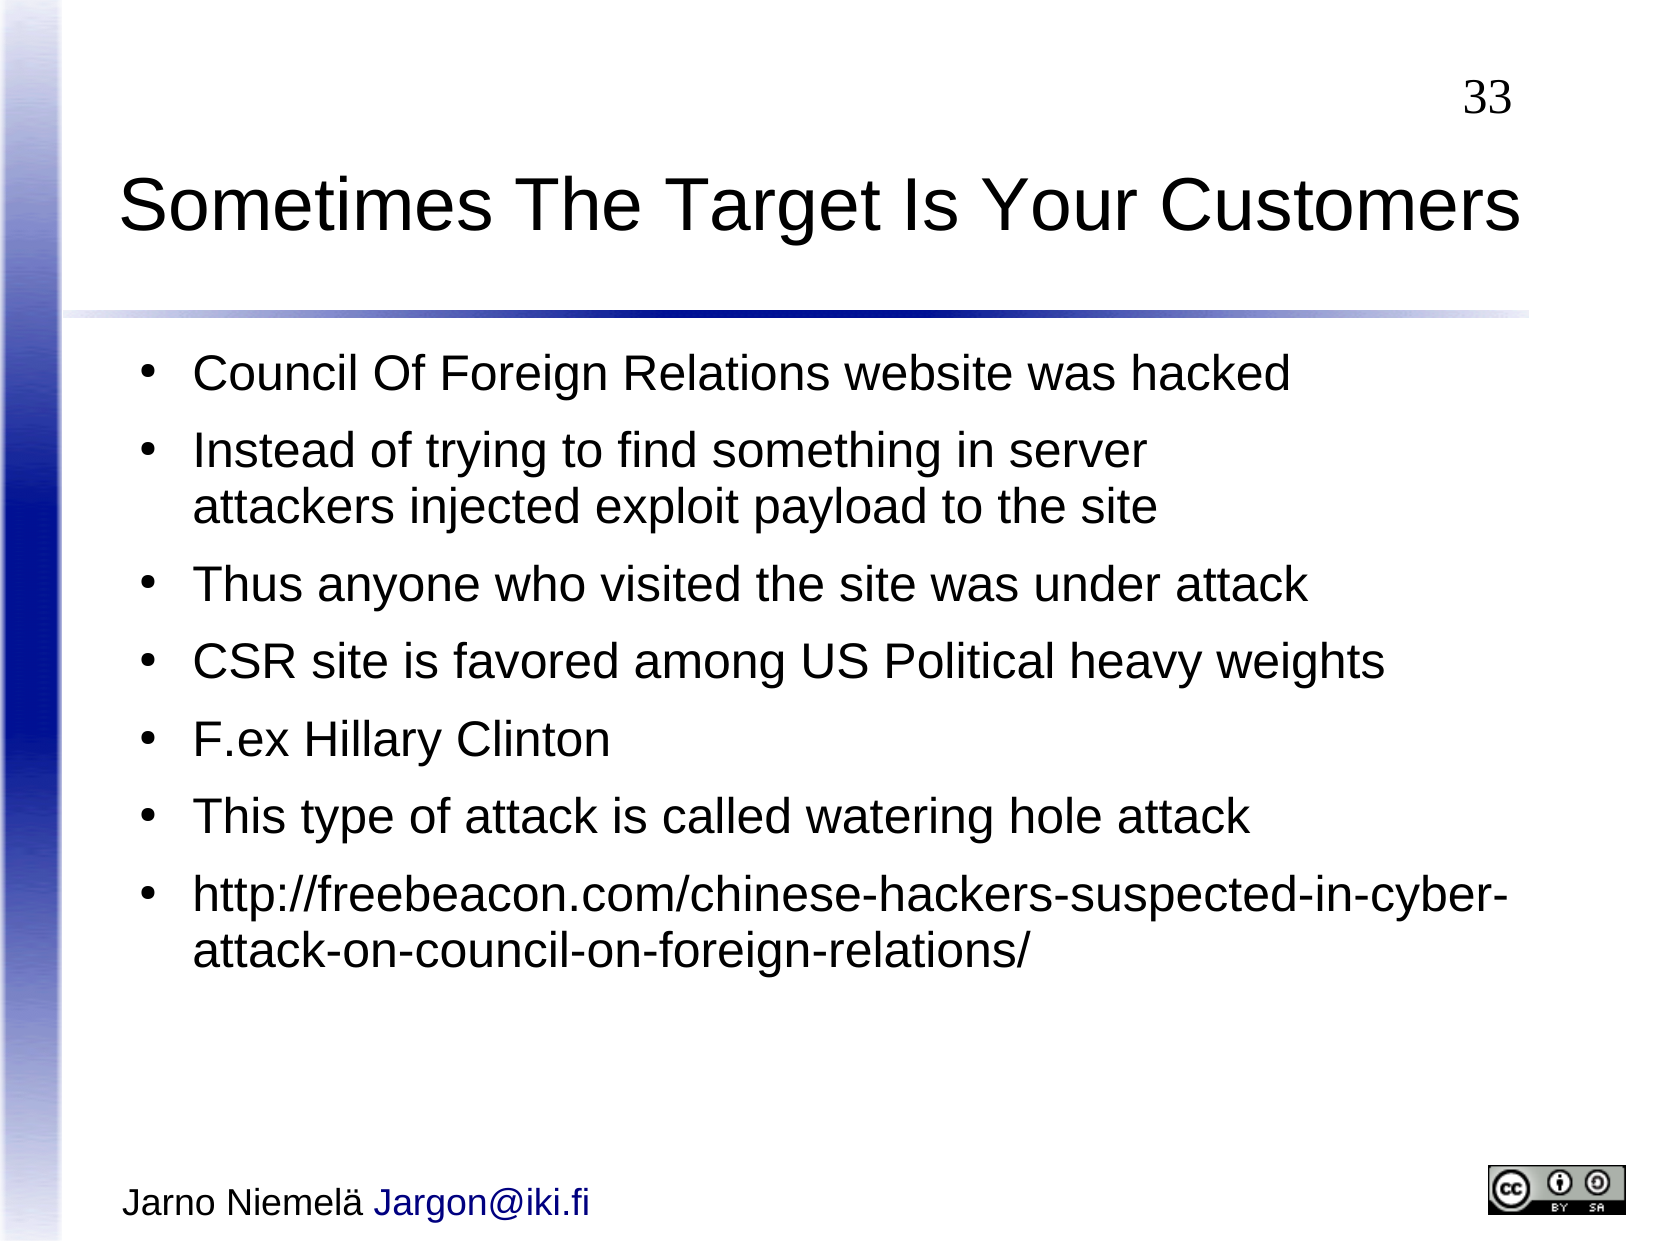

# Sometimes The Target Is Your Customers
Council Of Foreign Relations website was hacked
Instead of trying to find something in server
attackers injected exploit payload to the site
Thus anyone who visited the site was under attack
CSR site is favored among US Political heavy weights
F.ex Hillary Clinton
This type of attack is called watering hole attack
http://freebeacon.com/chinese-hackers-suspected-in-cyber-attack-on-council-on-foreign-relations/